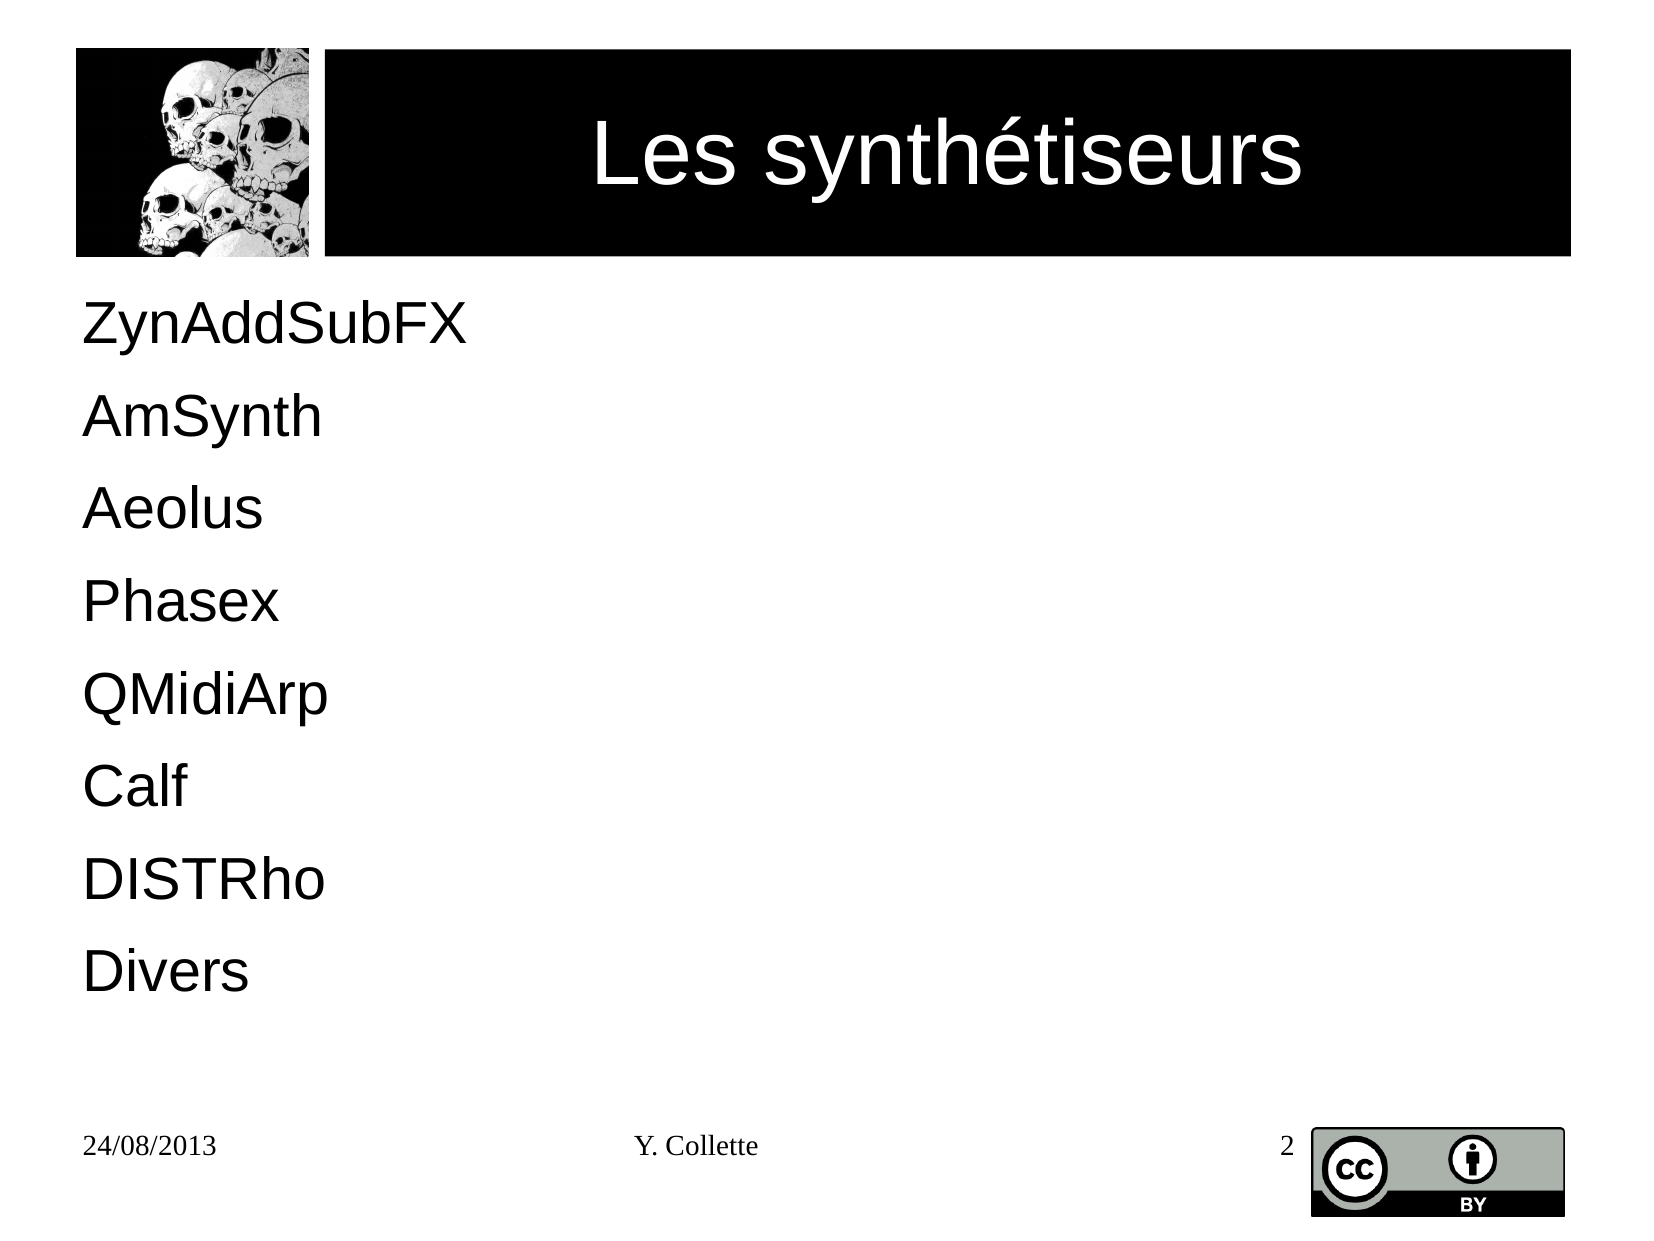

# Les synthétiseurs
ZynAddSubFX
AmSynth
Aeolus
Phasex
QMidiArp
Calf
DISTRho
Divers
Y. Collette
2